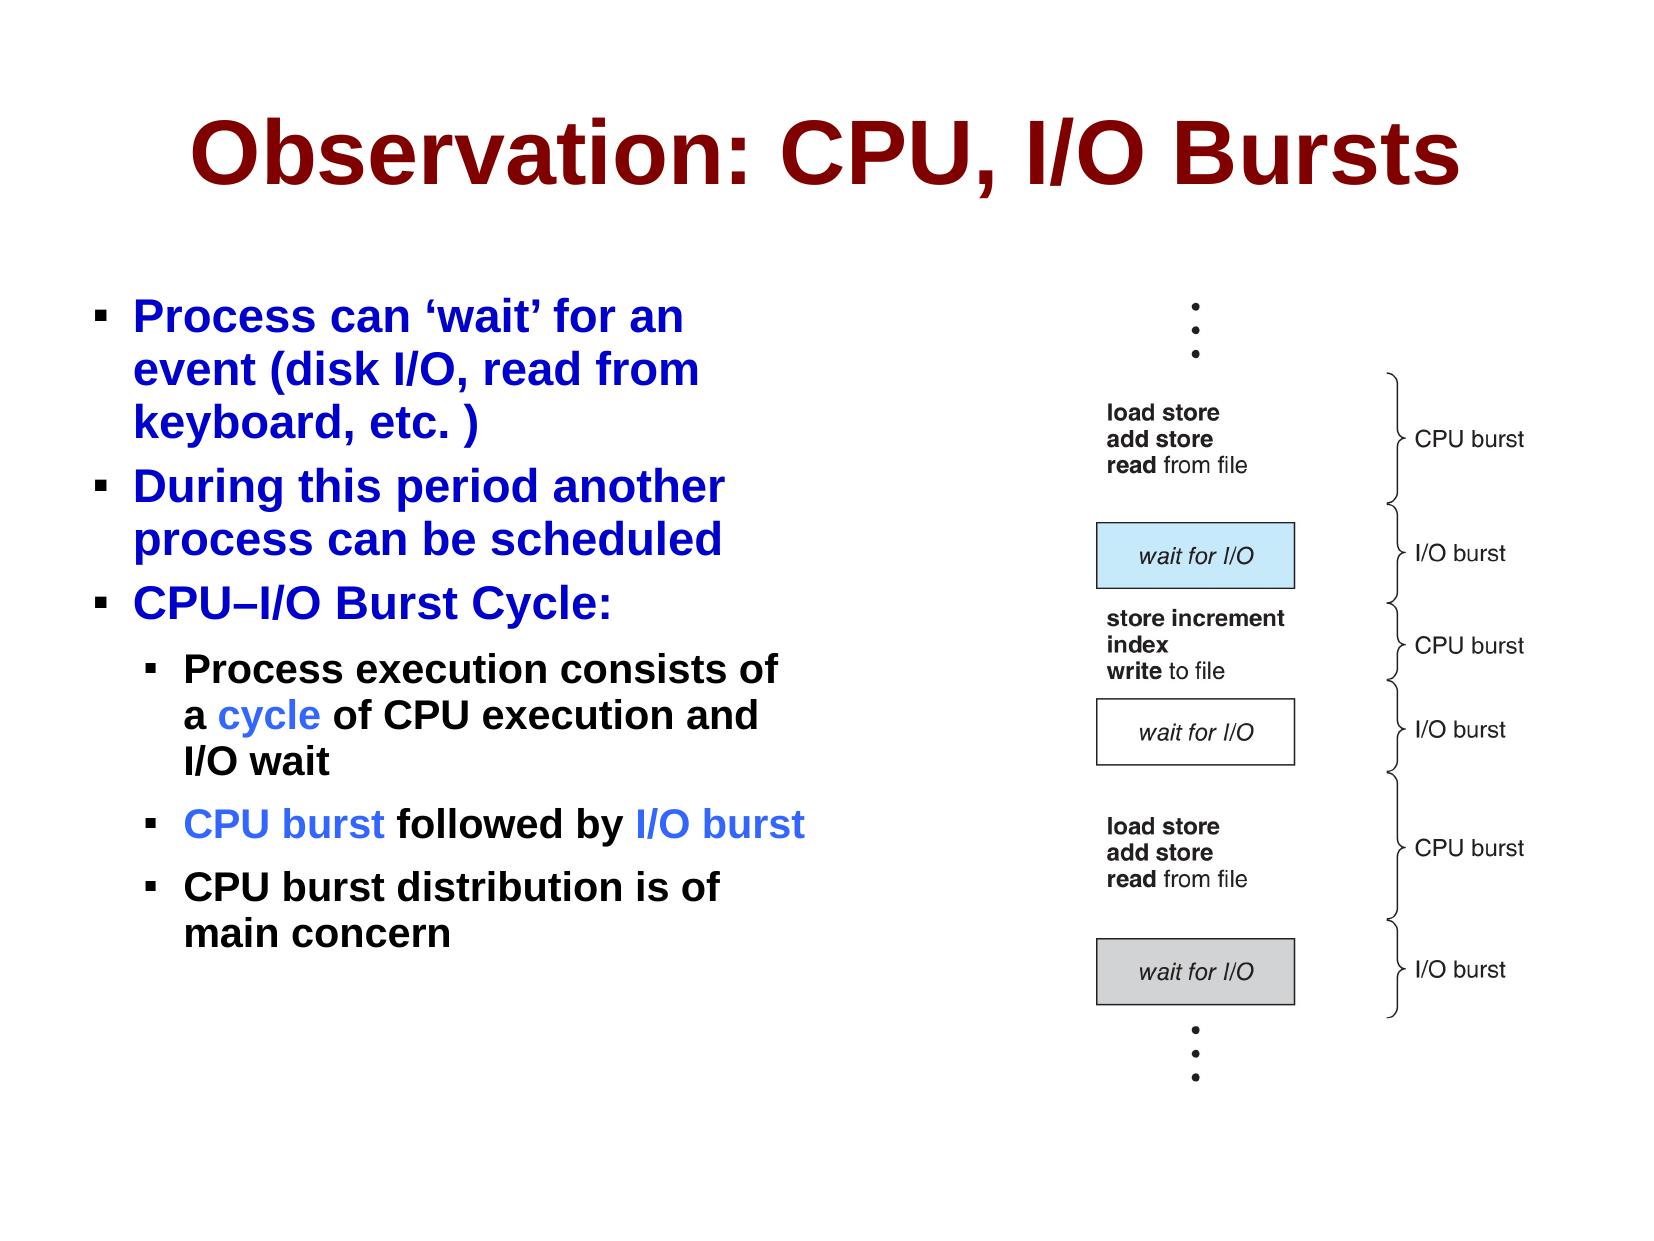

# Observation: CPU, I/O Bursts
Process can ‘wait’ for an event (disk I/O, read from keyboard, etc. )
During this period another process can be scheduled
CPU–I/O Burst Cycle:
Process execution consists of a cycle of CPU execution and I/O wait
CPU burst followed by I/O burst
CPU burst distribution is of main concern